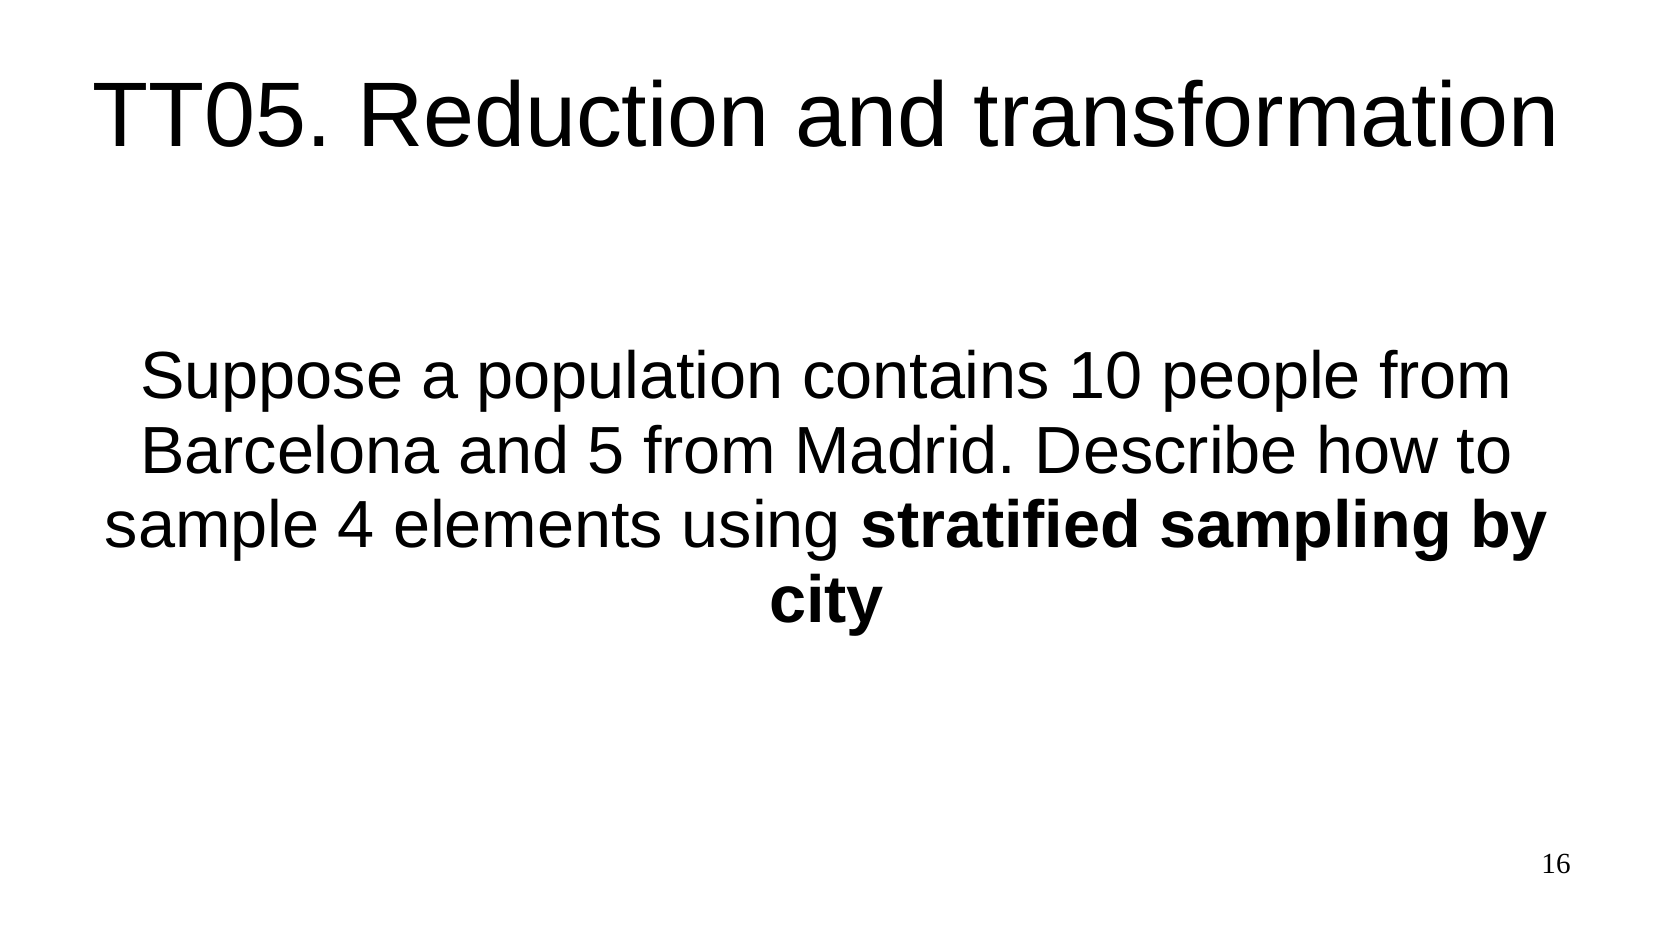

TT05. Reduction and transformation
# Suppose a population contains 10 people from Barcelona and 5 from Madrid. Describe how to sample 4 elements using stratified sampling by city
16